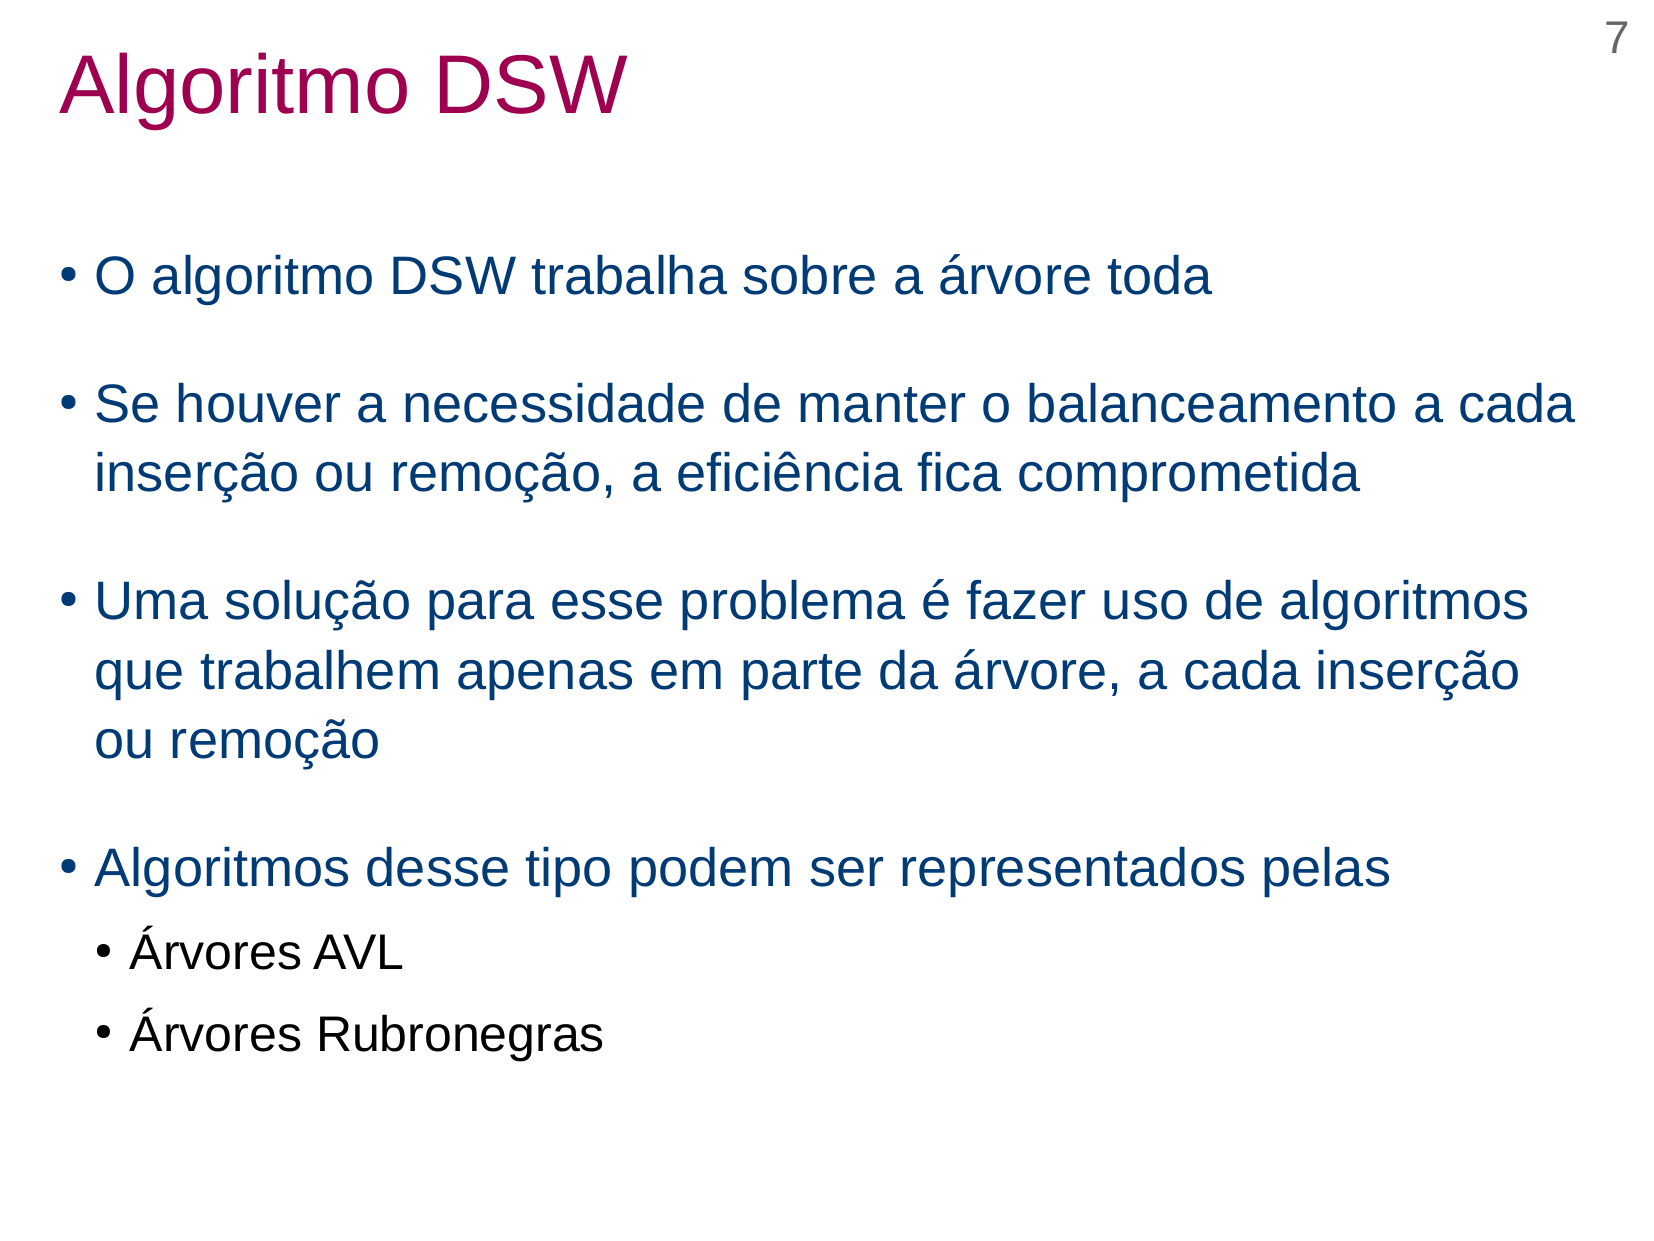

7
# Algoritmo DSW
O algoritmo DSW trabalha sobre a árvore toda
Se houver a necessidade de manter o balanceamento a cada inserção ou remoção, a eficiência fica comprometida
Uma solução para esse problema é fazer uso de algoritmos que trabalhem apenas em parte da árvore, a cada inserção ou remoção
Algoritmos desse tipo podem ser representados pelas
Árvores AVL
Árvores Rubronegras